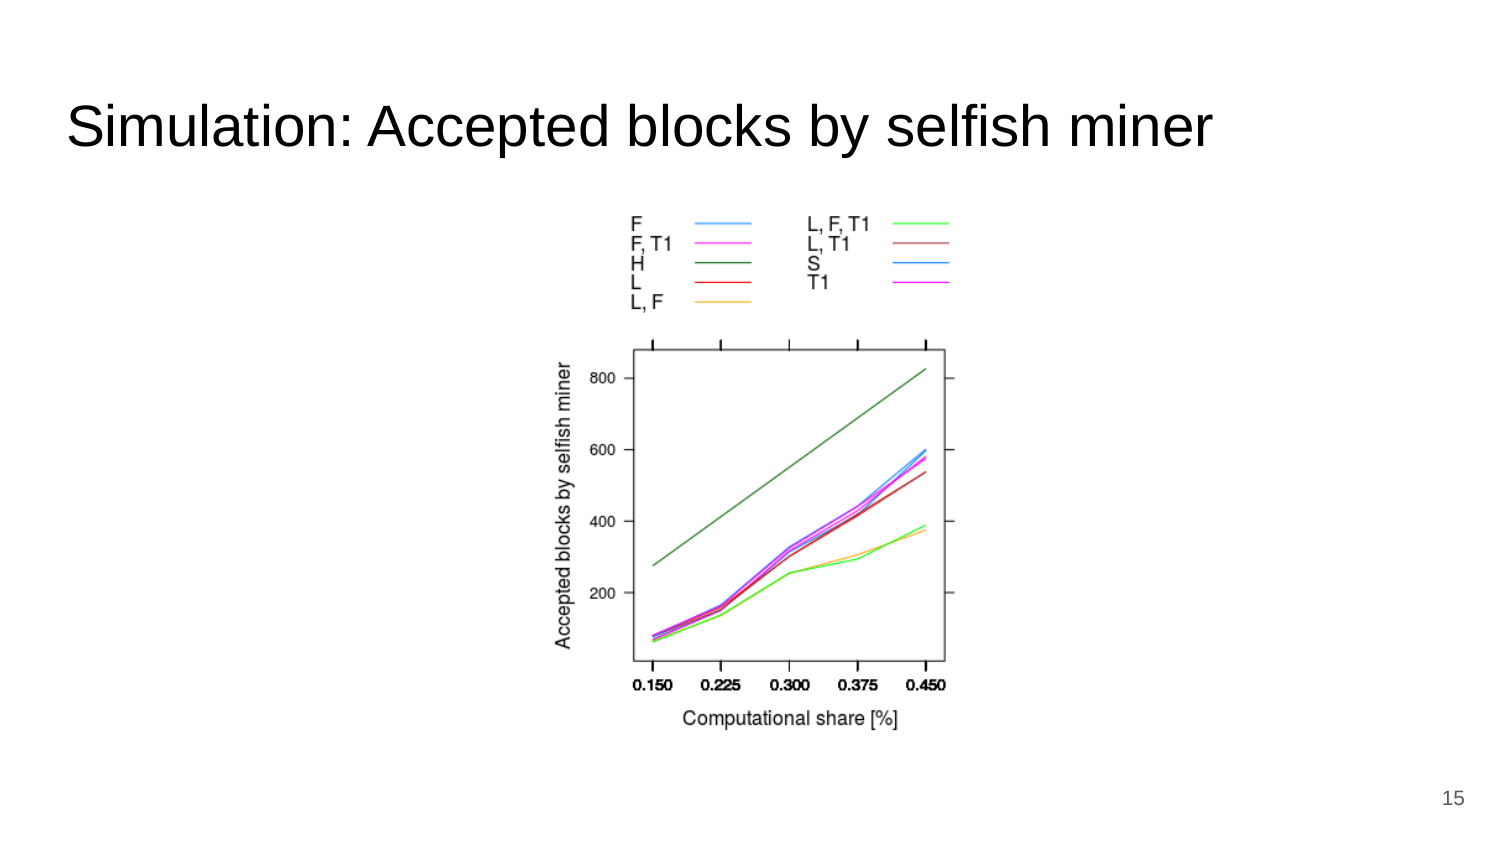

# Simulation: Accepted blocks by selfish miner
15